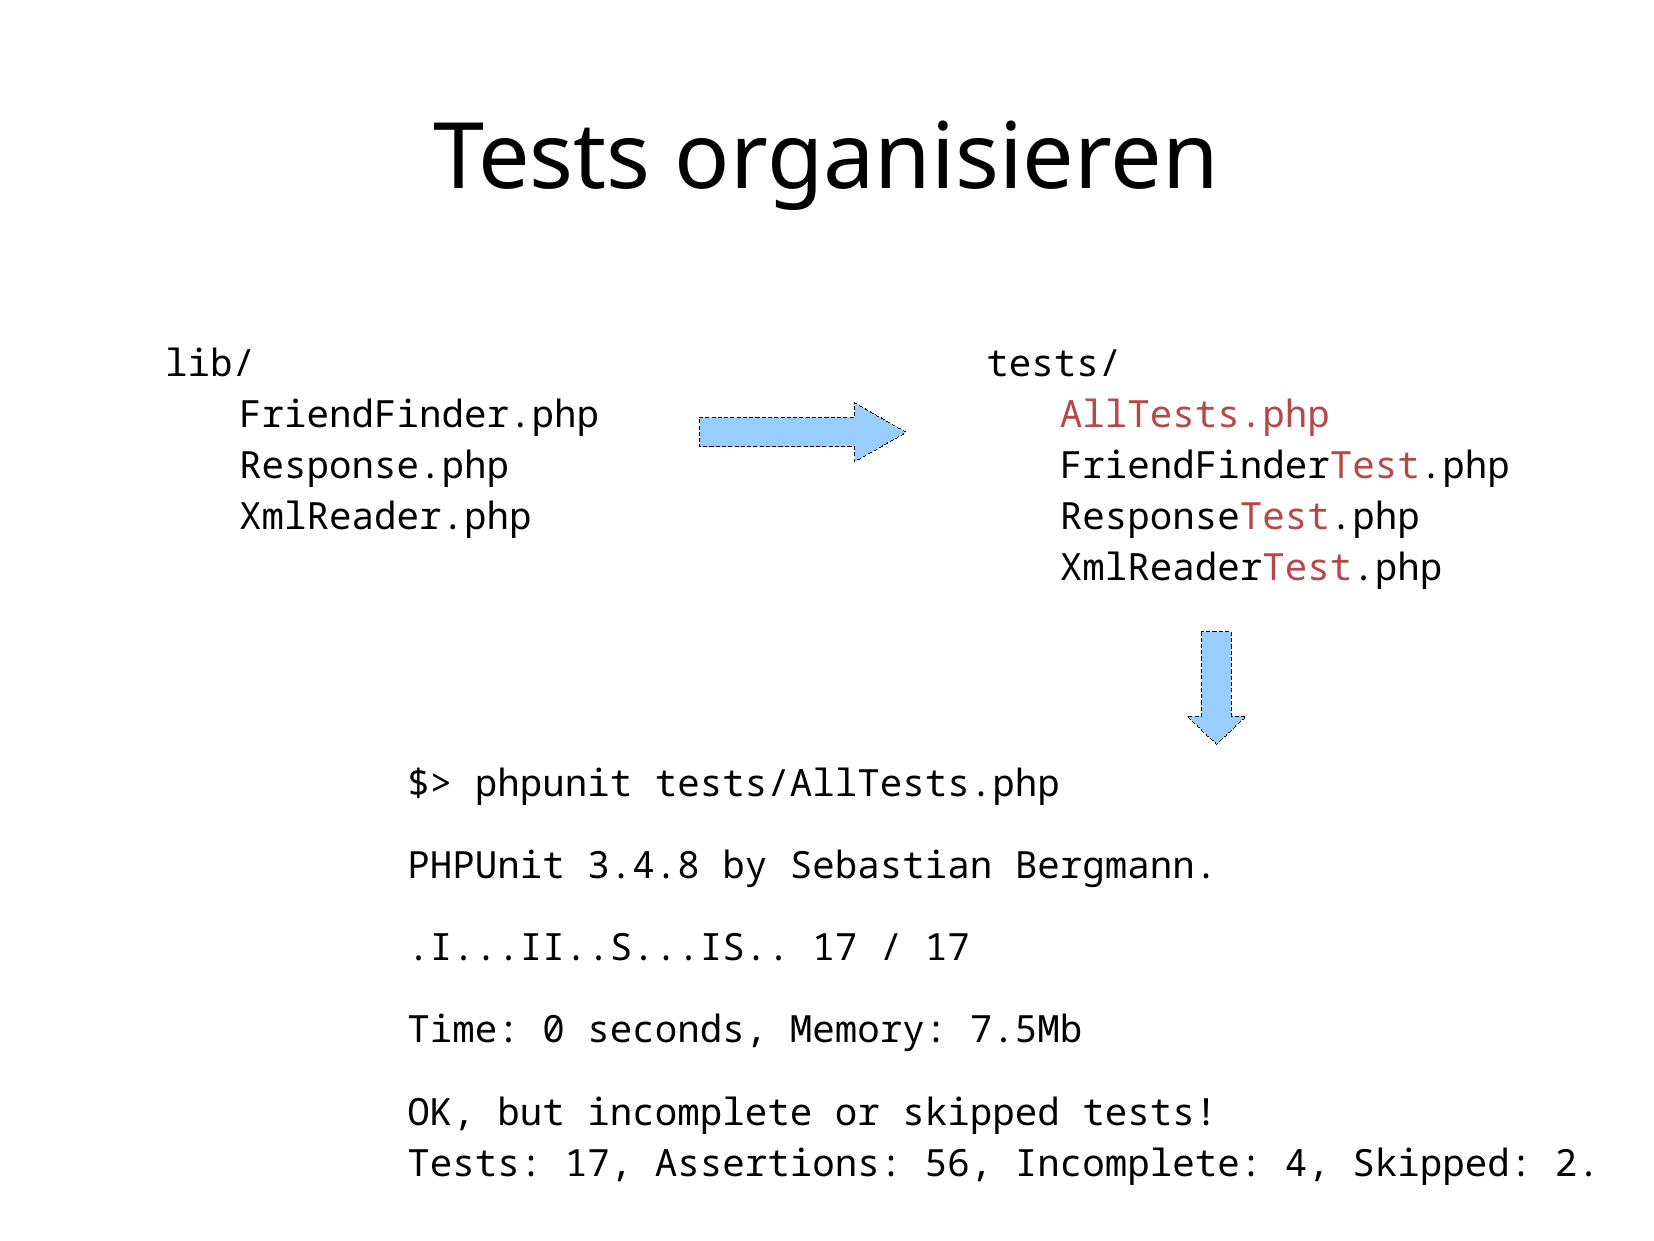

# Tests organisieren
lib/
	FriendFinder.php
	Response.php
	XmlReader.php
tests/
	AllTests.php
	FriendFinderTest.php
	ResponseTest.php
	XmlReaderTest.php
$> phpunit tests/AllTests.php
PHPUnit 3.4.8 by Sebastian Bergmann.
.I...II..S...IS.. 17 / 17
Time: 0 seconds, Memory: 7.5Mb
OK, but incomplete or skipped tests!
Tests: 17, Assertions: 56, Incomplete: 4, Skipped: 2.